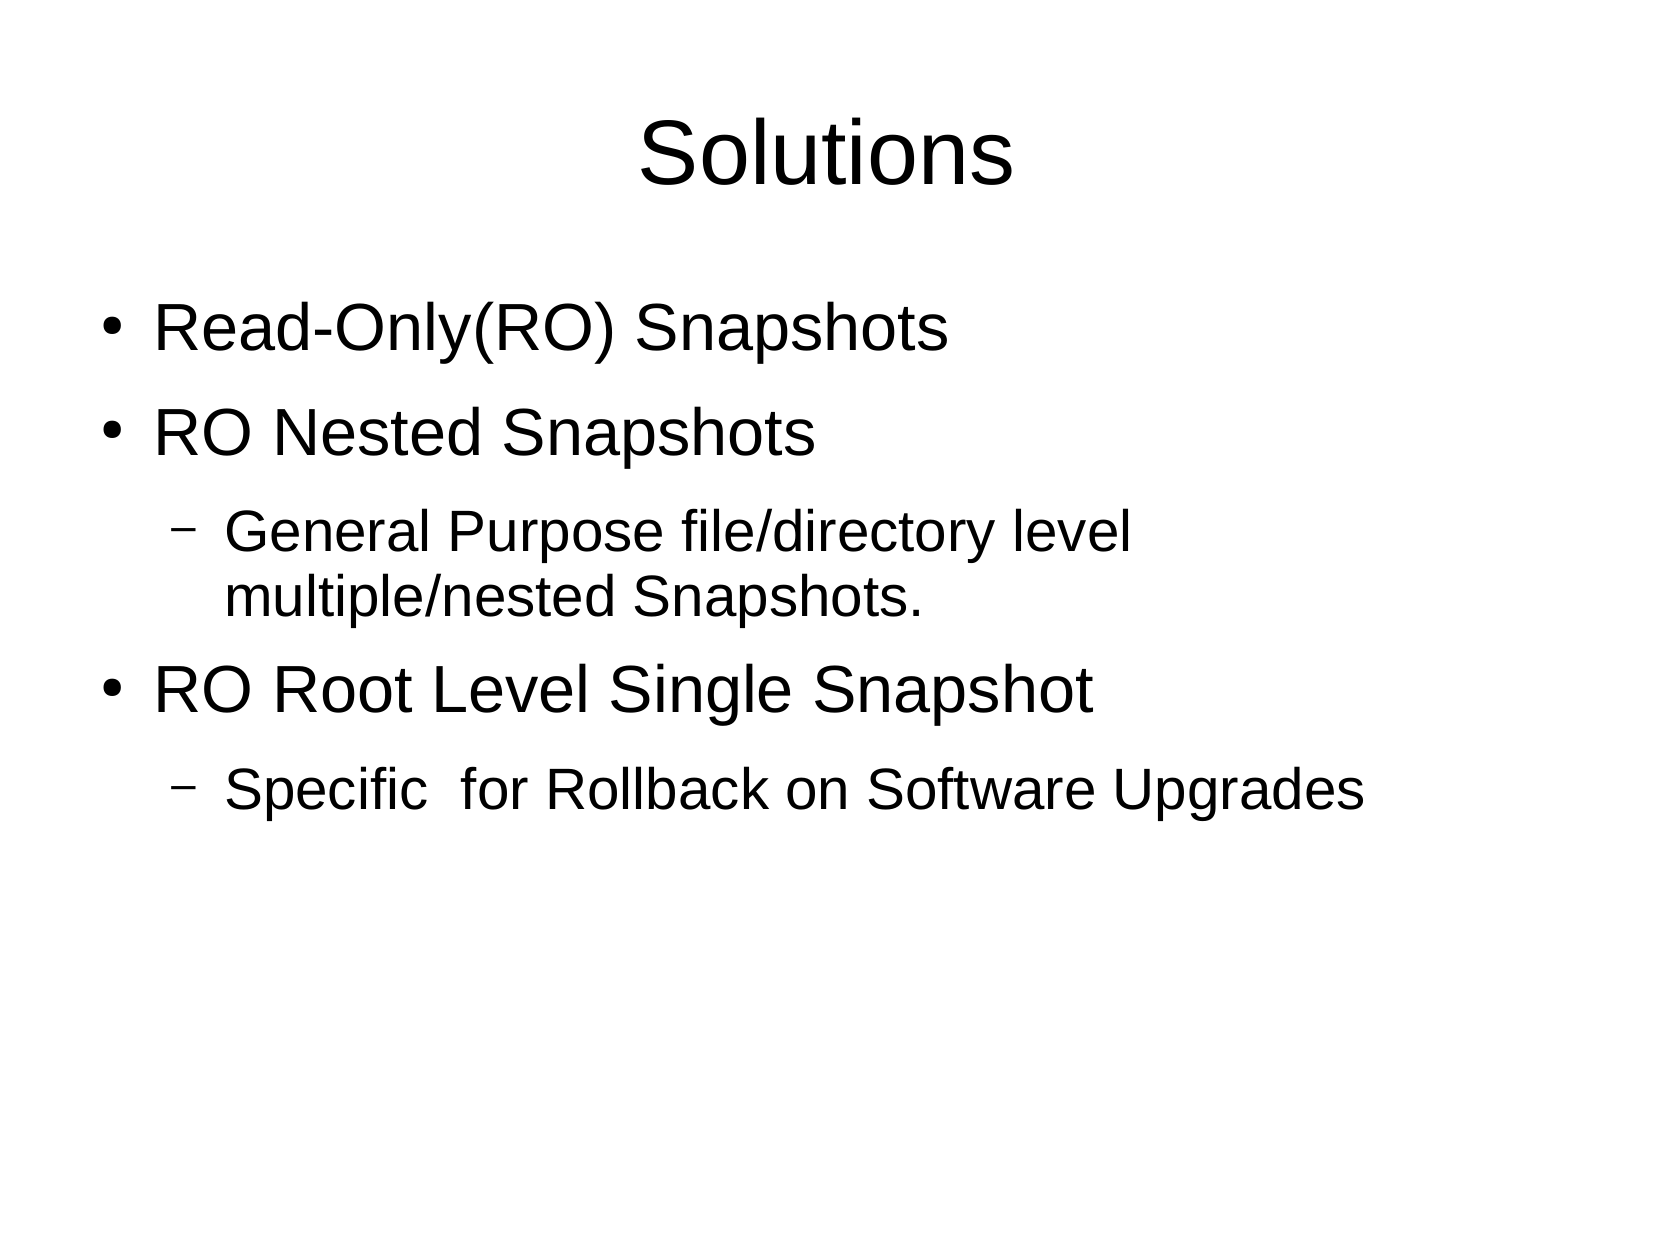

# Solutions
Read-Only(RO) Snapshots
RO Nested Snapshots
General Purpose file/directory level multiple/nested Snapshots.
RO Root Level Single Snapshot
Specific for Rollback on Software Upgrades